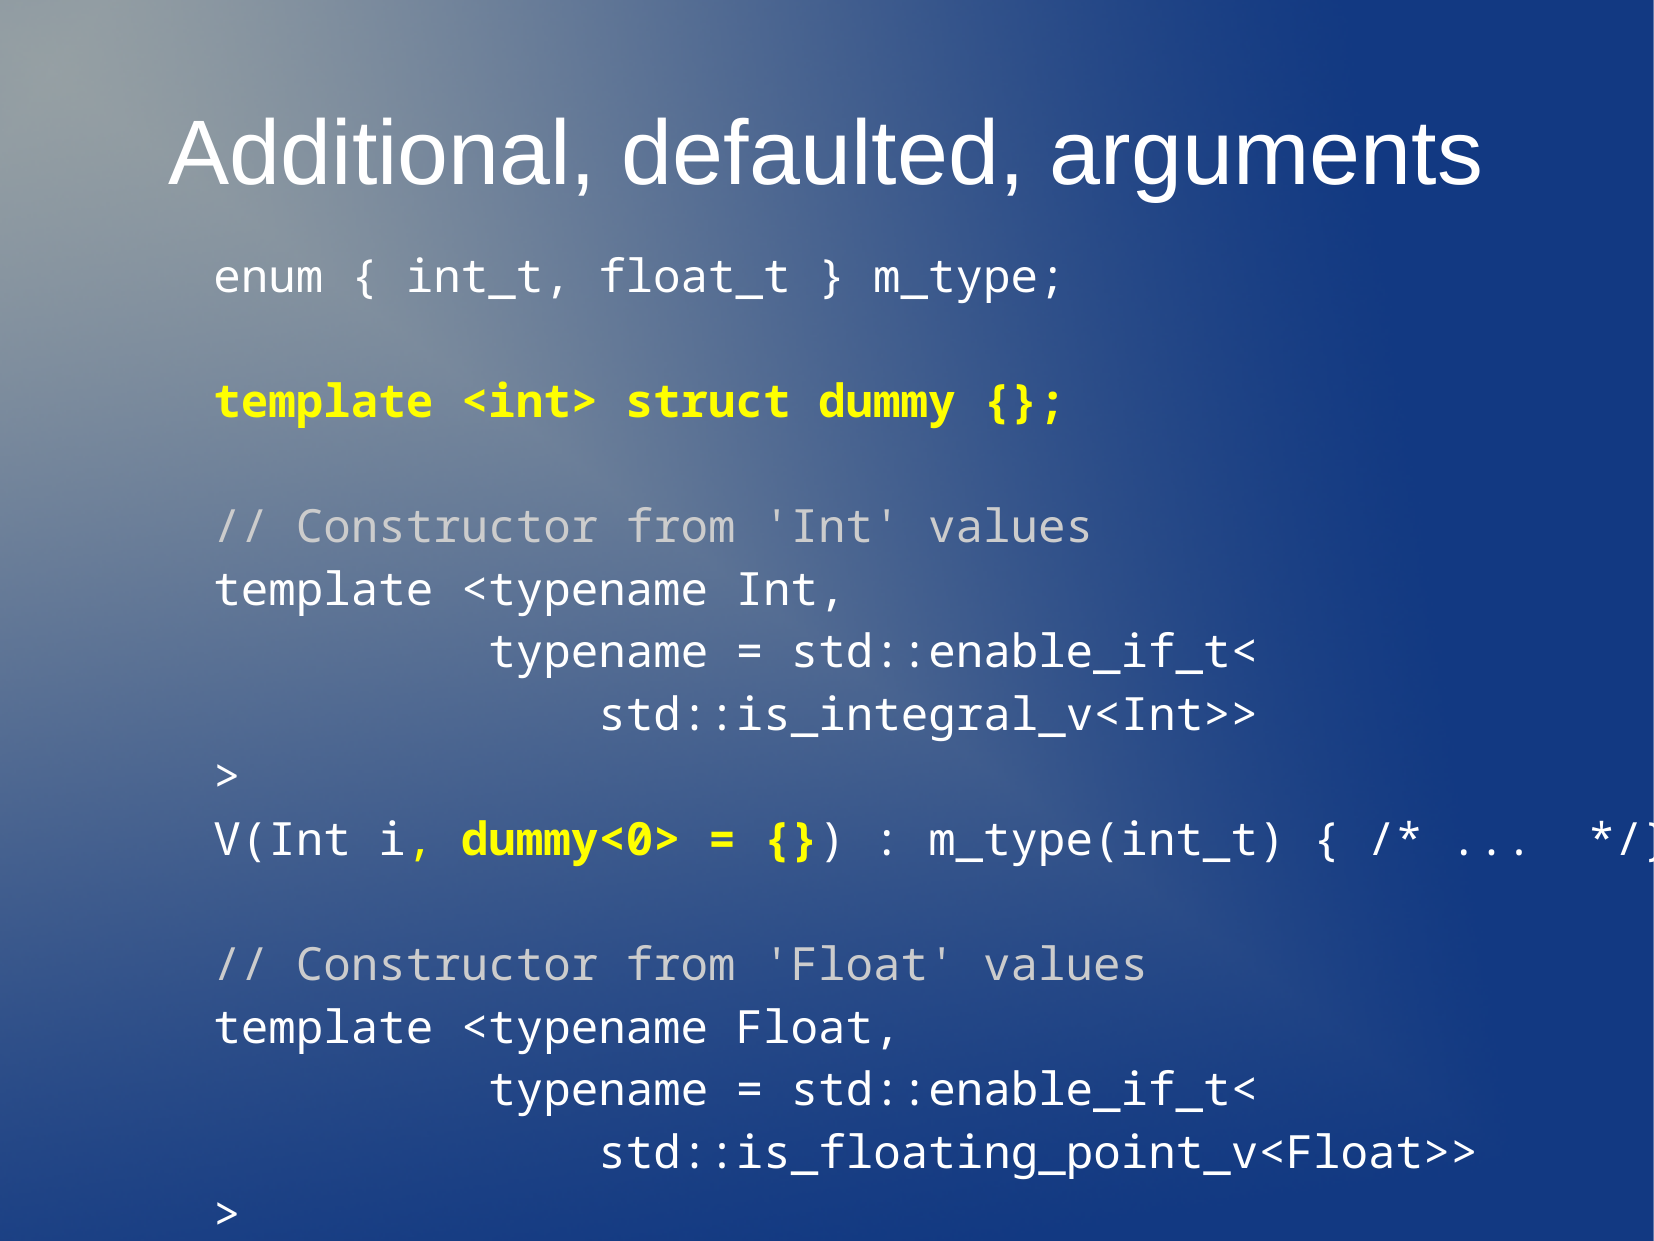

# Additional, defaulted, arguments
 enum { int_t, float_t } m_type;
 template <int> struct dummy {};
 // Constructor from 'Int' values
 template <typename Int,
 typename = std::enable_if_t<
 std::is_integral_v<Int>>
 >
 V(Int i, dummy<0> = {}) : m_type(int_t) { /* ... */}
 // Constructor from 'Float' values
 template <typename Float,
 typename = std::enable_if_t<
 std::is_floating_point_v<Float>>
 >
 V(Float f, dummy<1> = {}) : m_type(float_t) { /* ... */ }